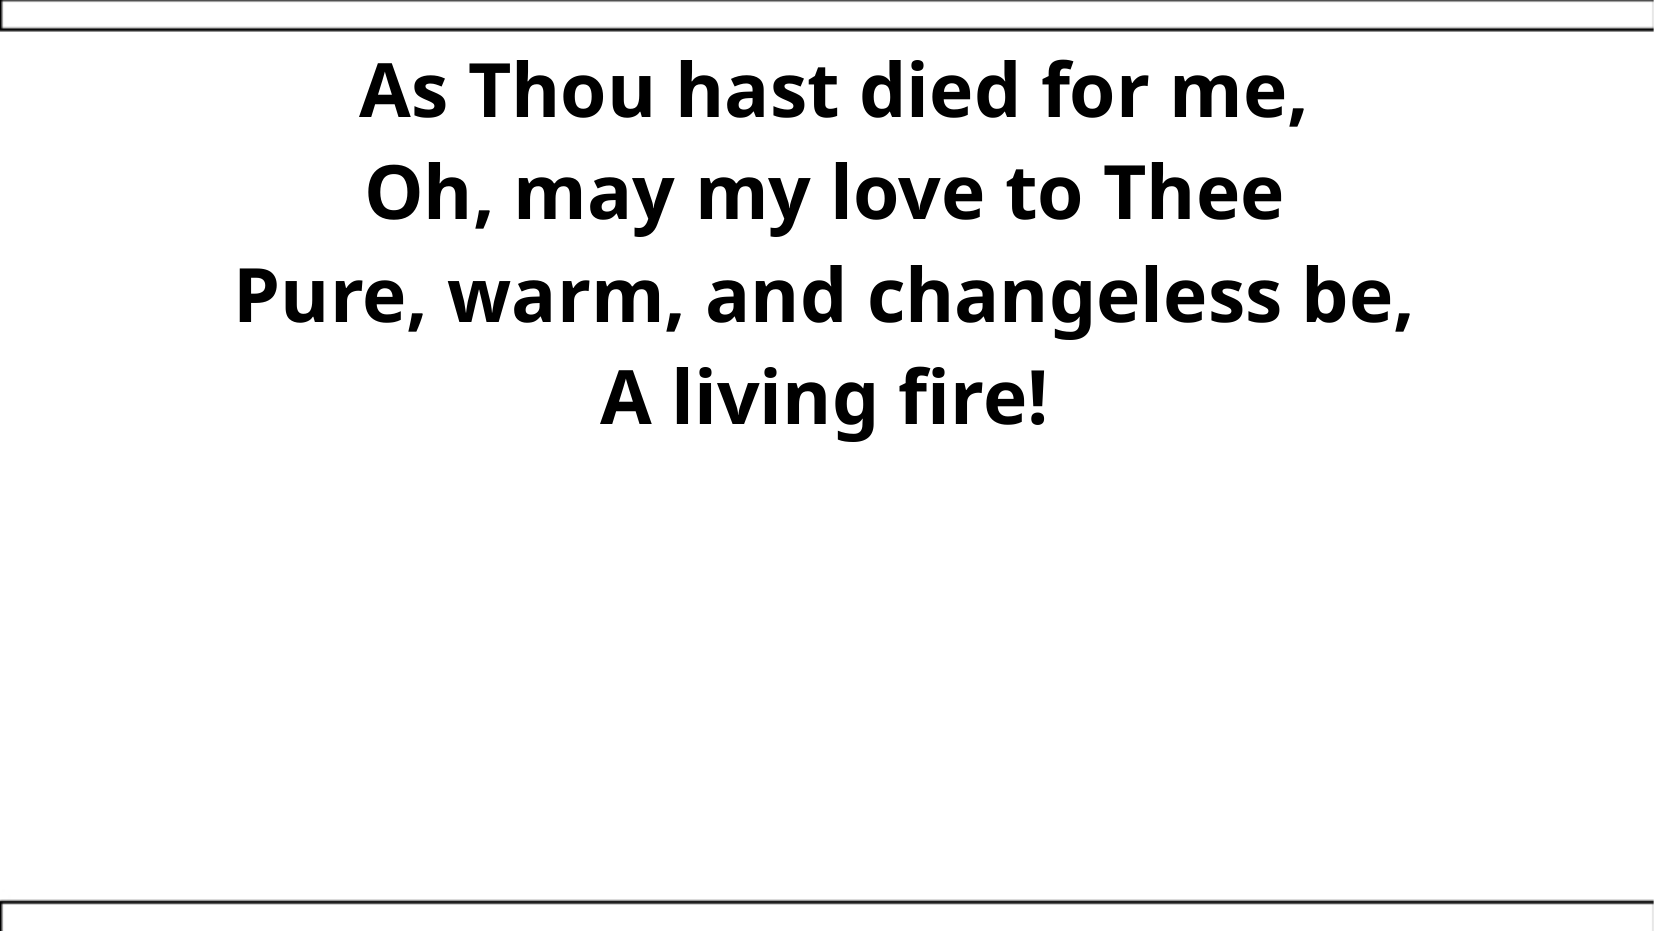

As Thou hast died for me,
Oh, may my love to Thee
Pure, warm, and changeless be,
A living fire!